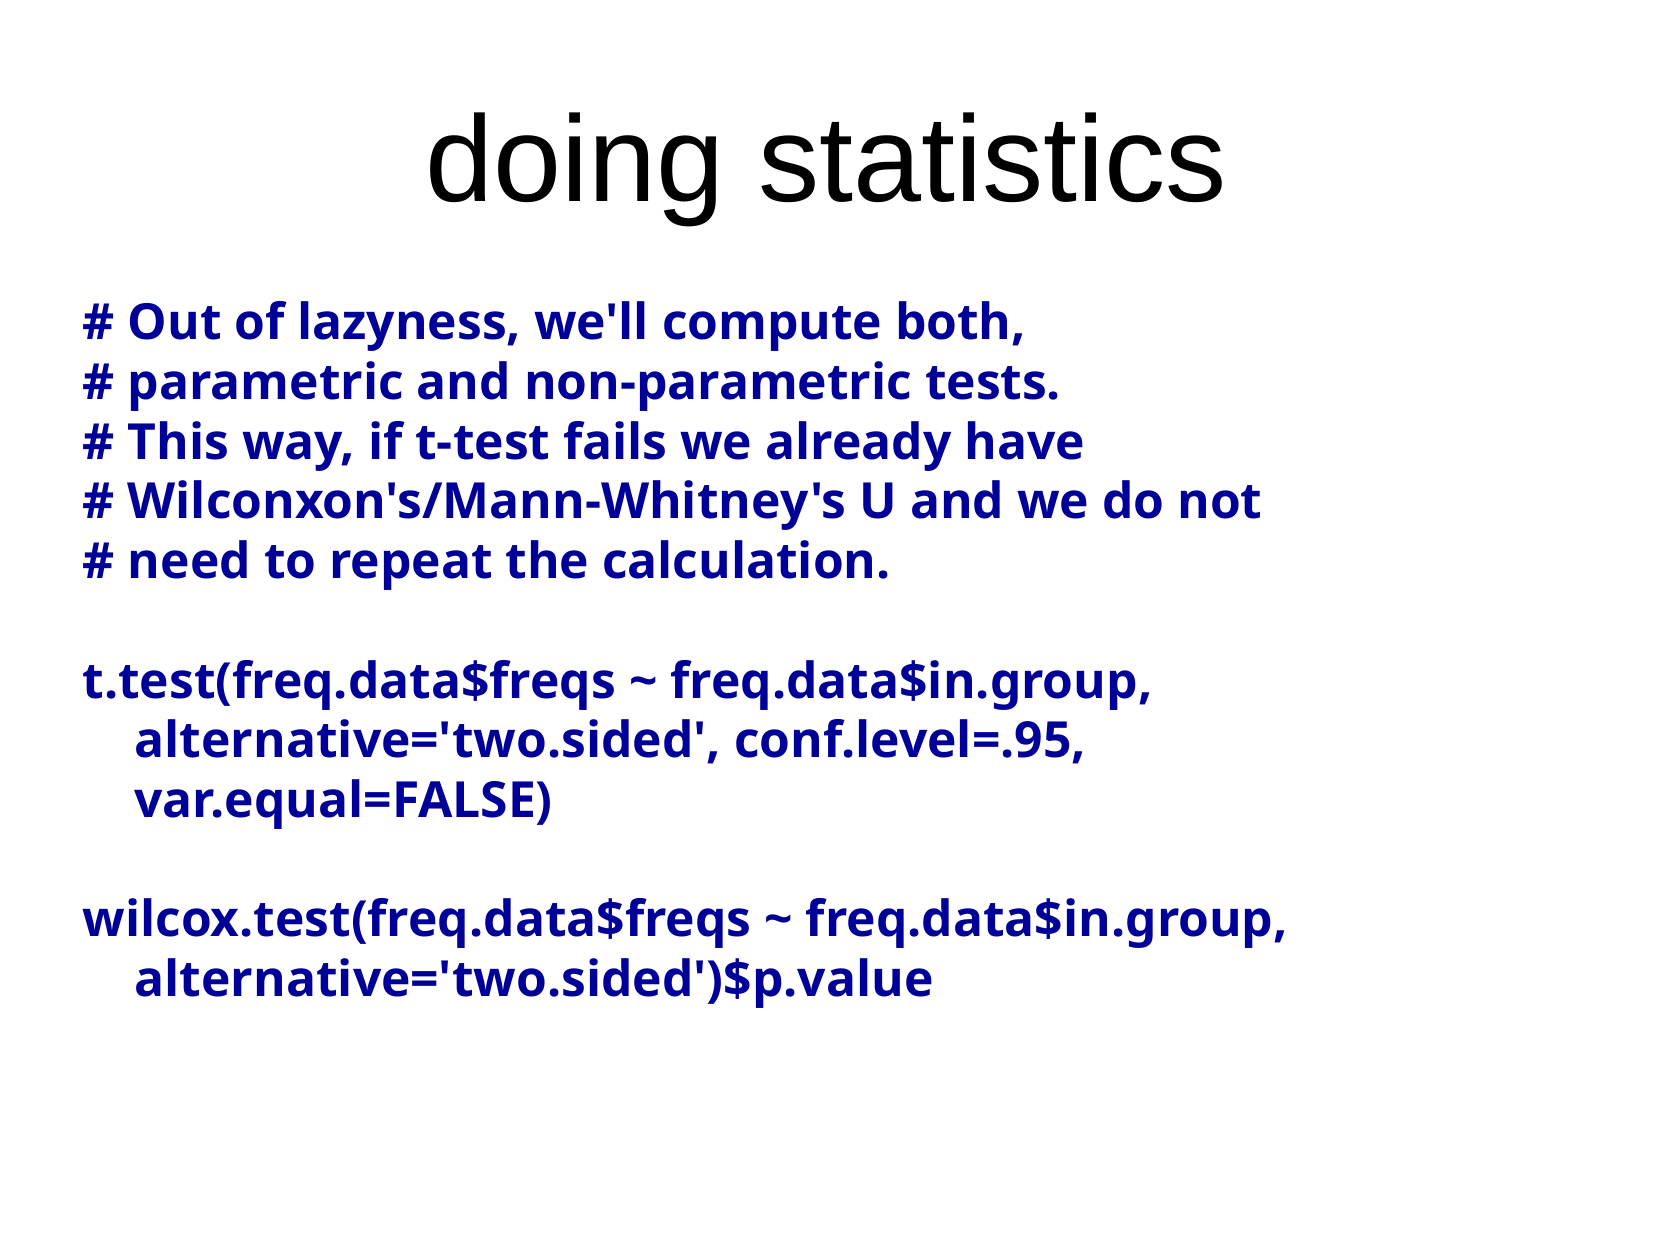

doing statistics
# Out of lazyness, we'll compute both,
# parametric and non-parametric tests.
# This way, if t-test fails we already have
# Wilconxon's/Mann-Whitney's U and we do not
# need to repeat the calculation.
t.test(freq.data$freqs ~ freq.data$in.group,
 alternative='two.sided', conf.level=.95,
 var.equal=FALSE)
wilcox.test(freq.data$freqs ~ freq.data$in.group,
 alternative='two.sided')$p.value